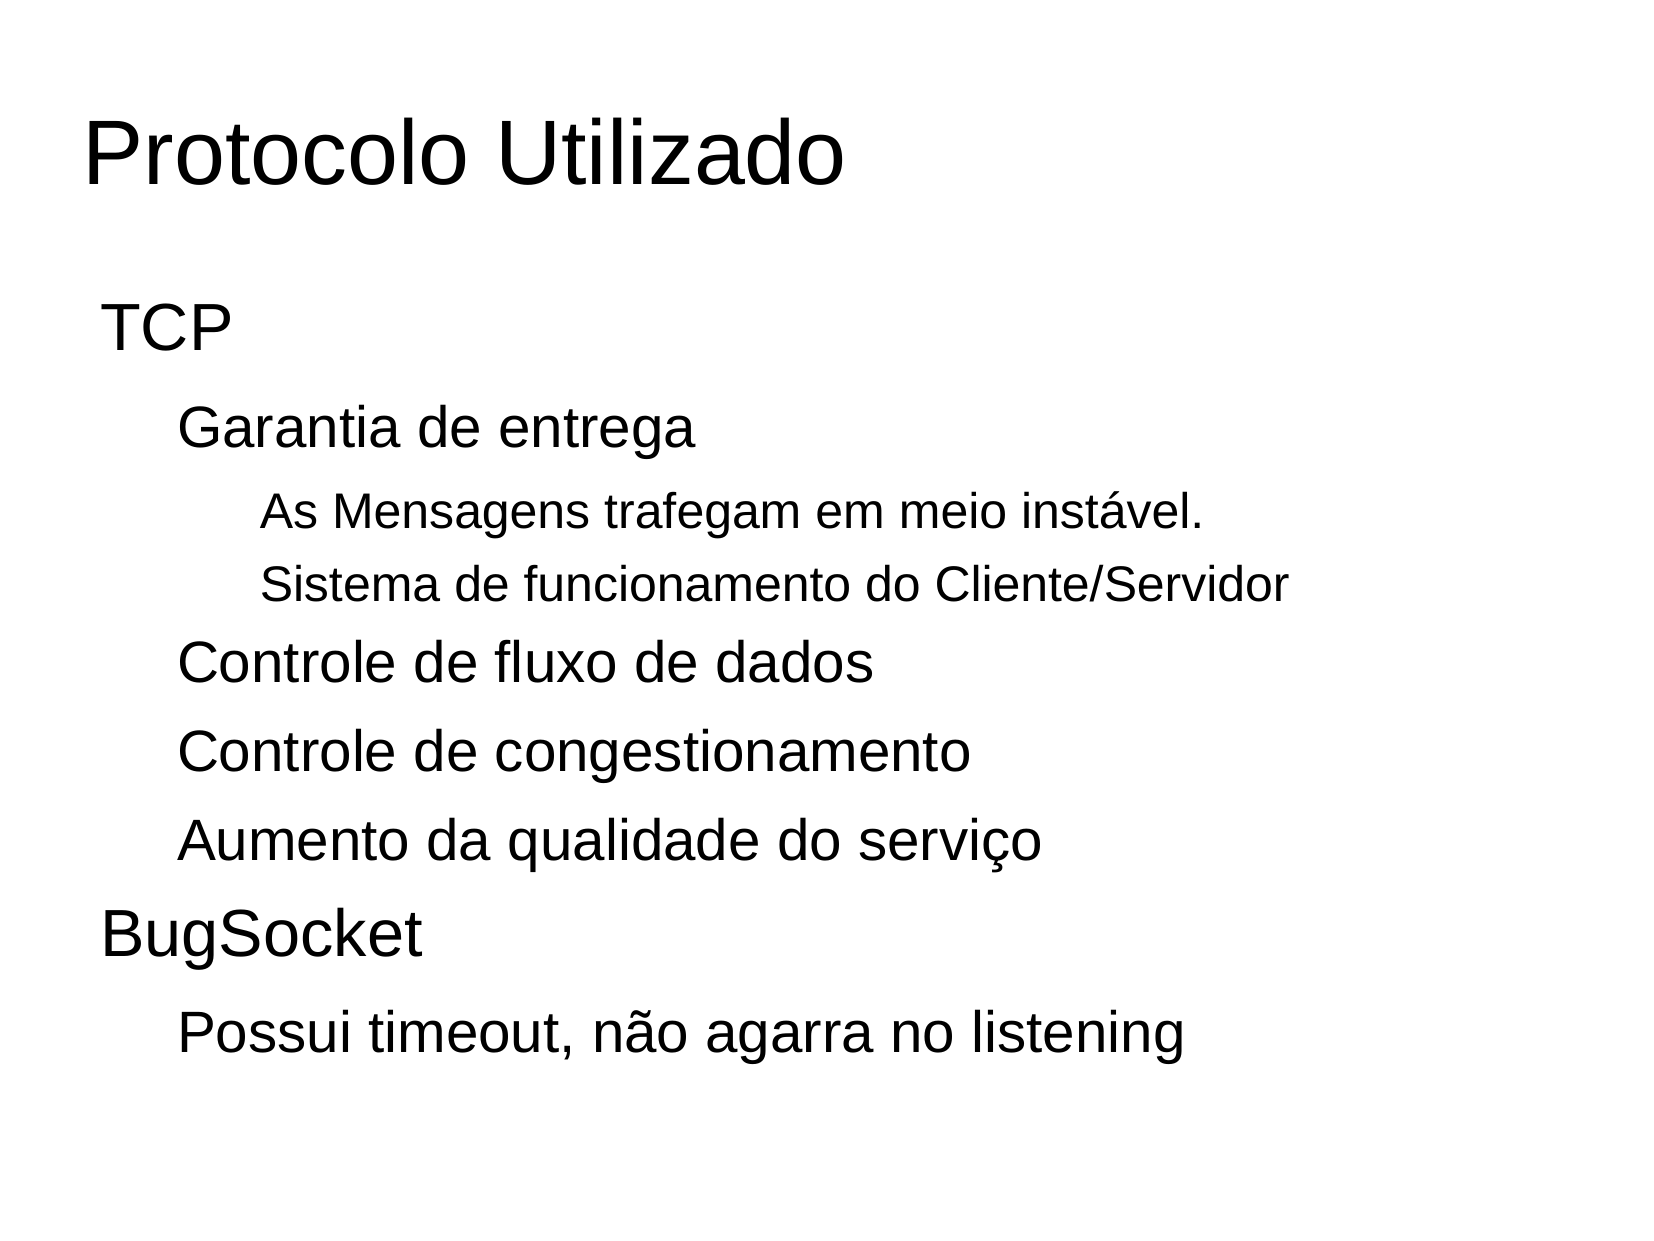

# Protocolo Utilizado
TCP
Garantia de entrega
As Mensagens trafegam em meio instável.
Sistema de funcionamento do Cliente/Servidor
Controle de fluxo de dados
Controle de congestionamento
Aumento da qualidade do serviço
BugSocket
Possui timeout, não agarra no listening